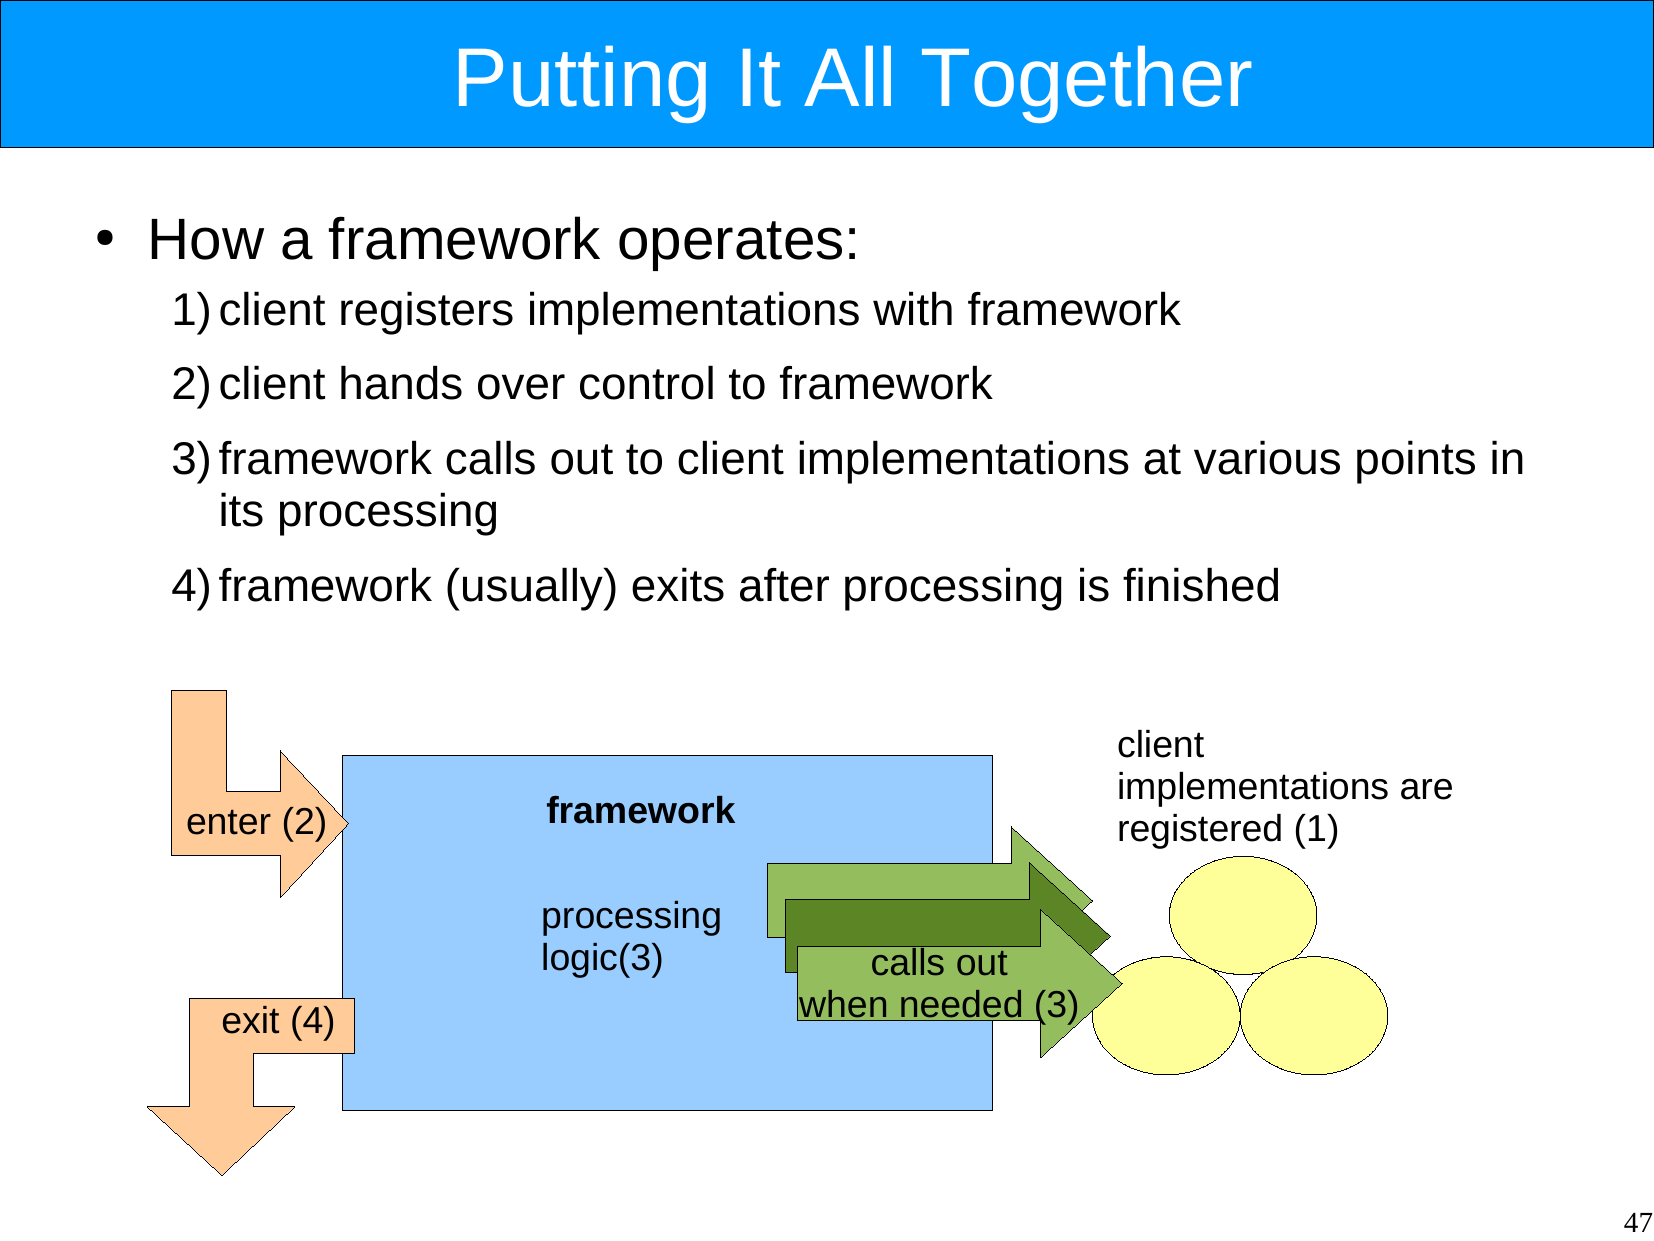

# Putting It All Together
How a framework operates:
client registers implementations with framework
client hands over control to framework
framework calls out to client implementations at various points in its processing
framework (usually) exits after processing is finished
client
implementations are
registered (1)
framework
enter (2)
processing
logic(3)
calls out
when needed (3)
exit (4)
47